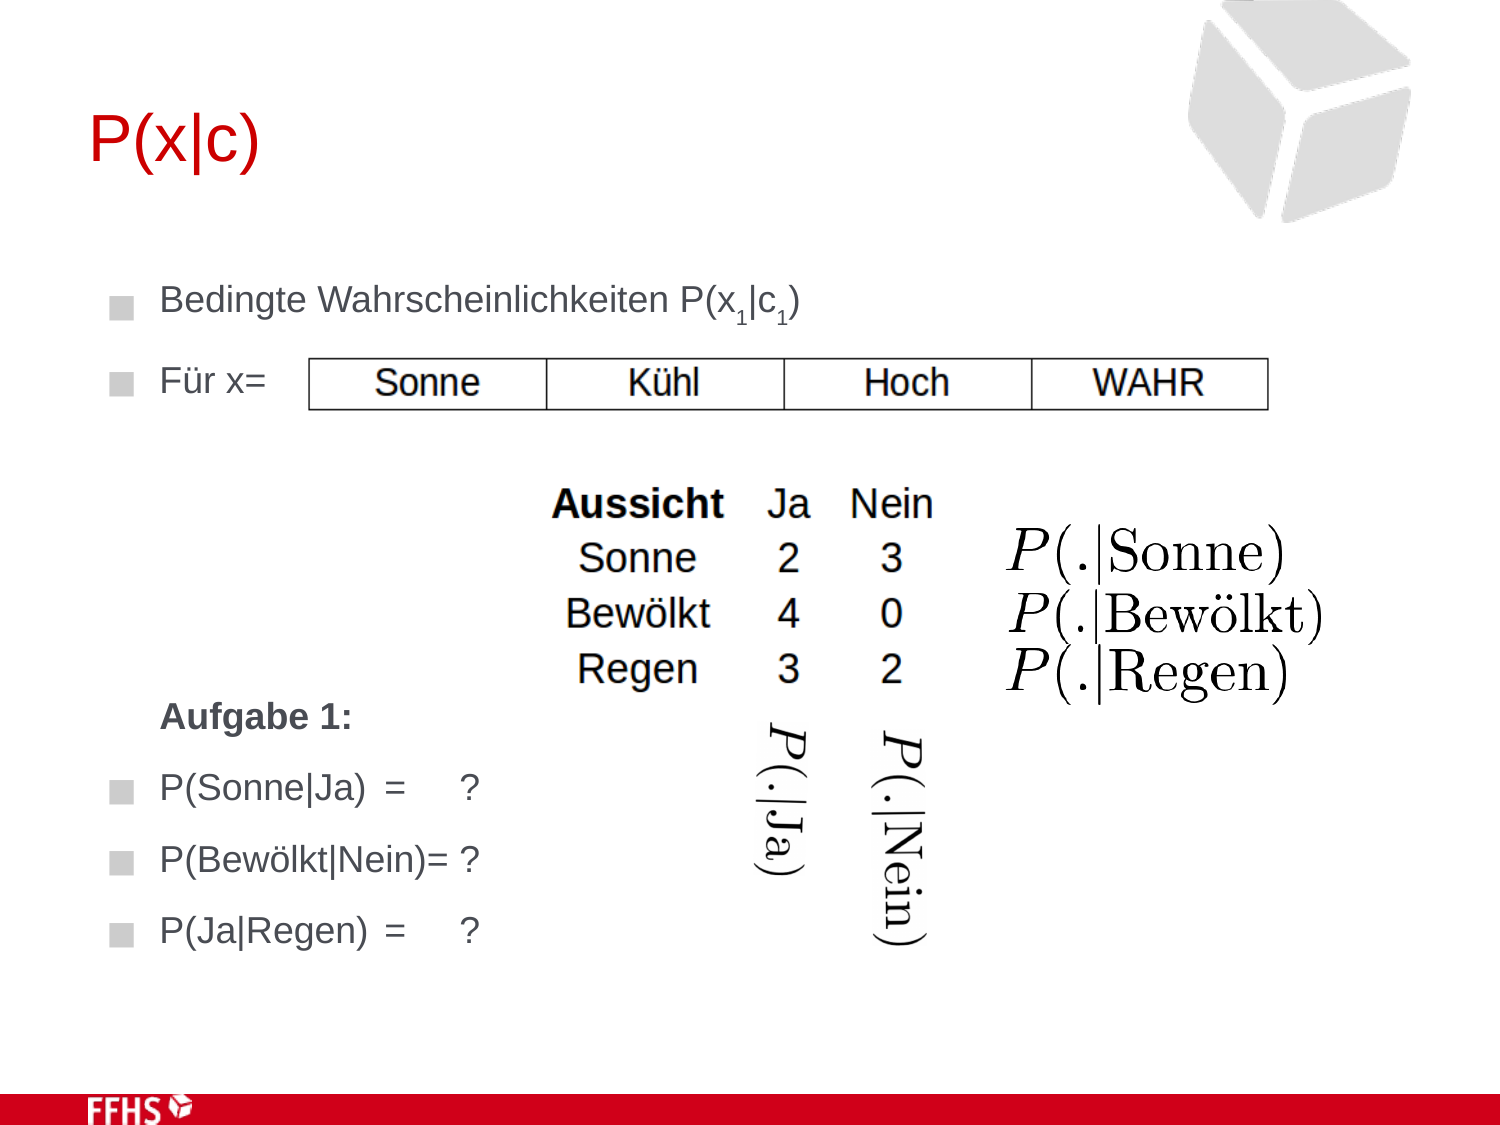

# P(x|c)
Bedingte Wahrscheinlichkeiten P(x1|c1)
Für x=
Aufgabe 1:
P(Sonne|Ja)	=	?
P(Bewölkt|Nein)=	?
P(Ja|Regen)	=	?